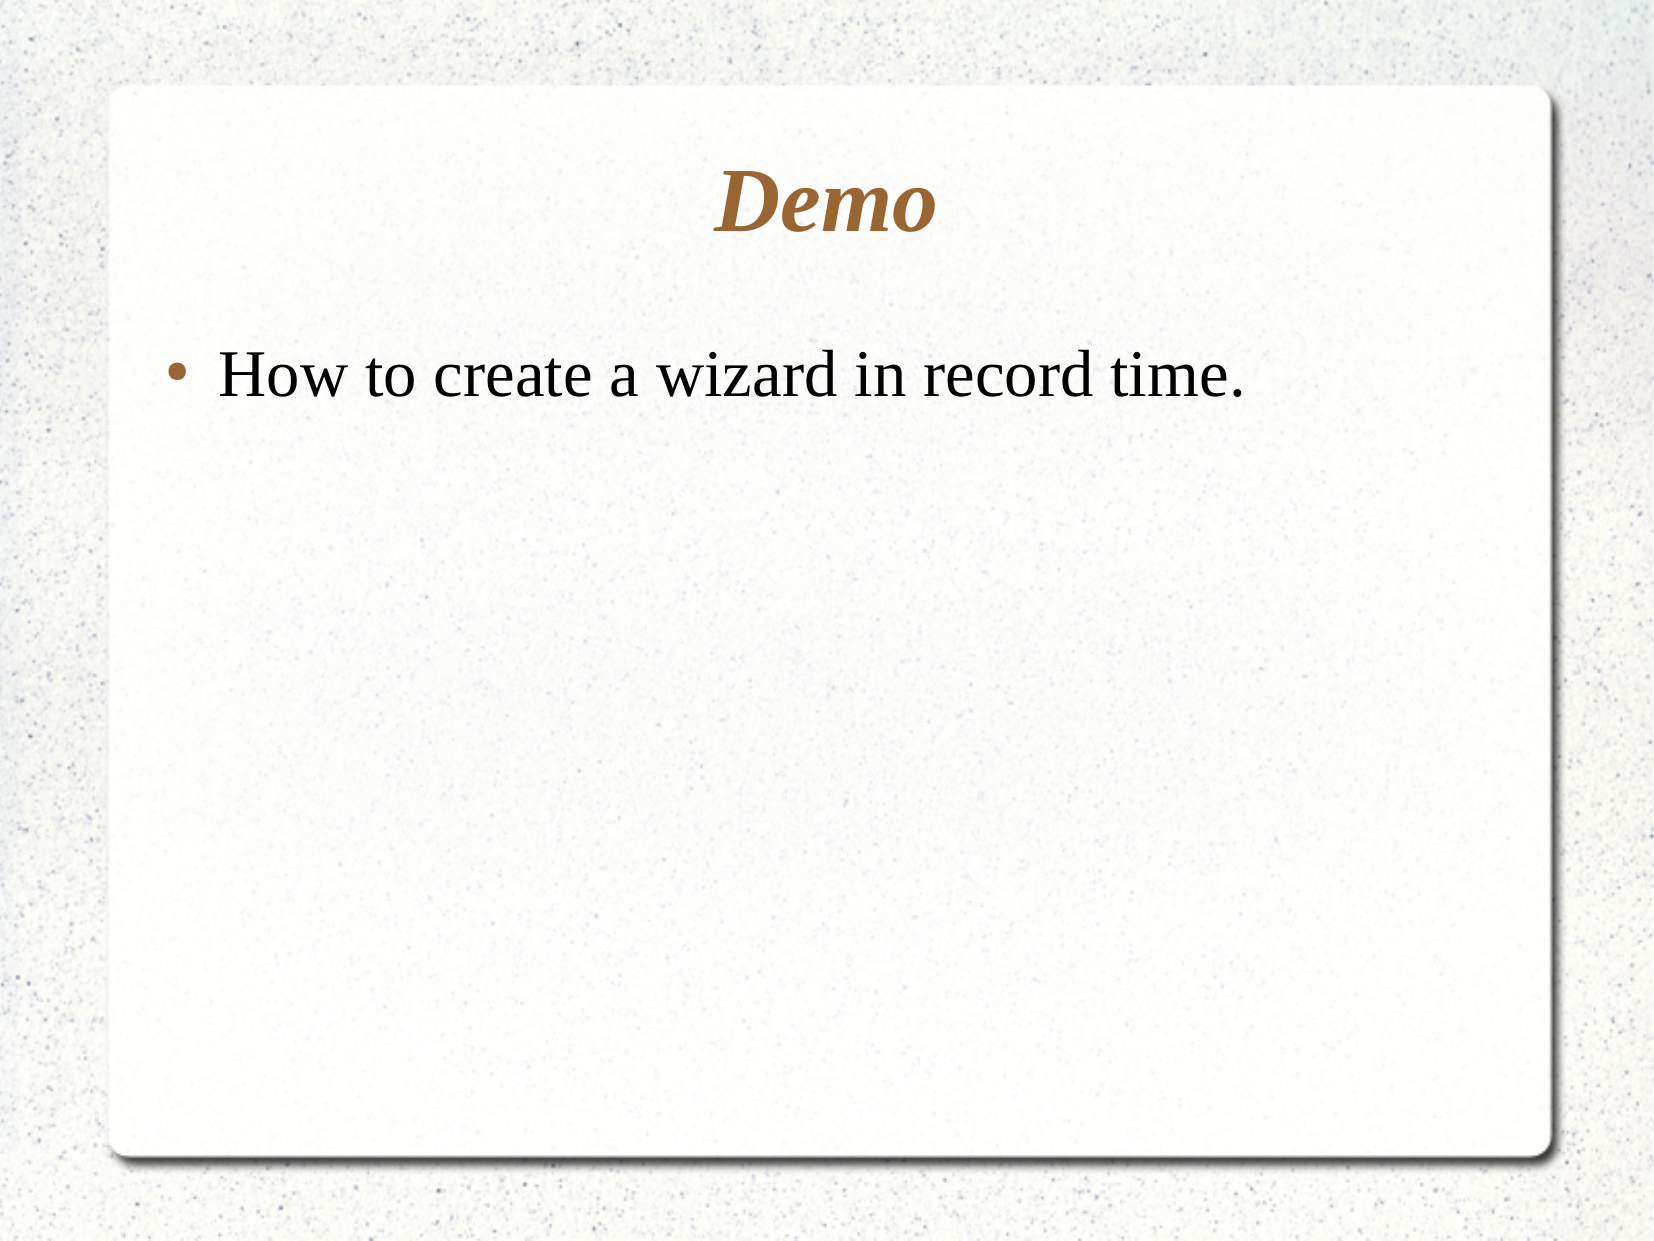

# Demo
How to create a wizard in record time.